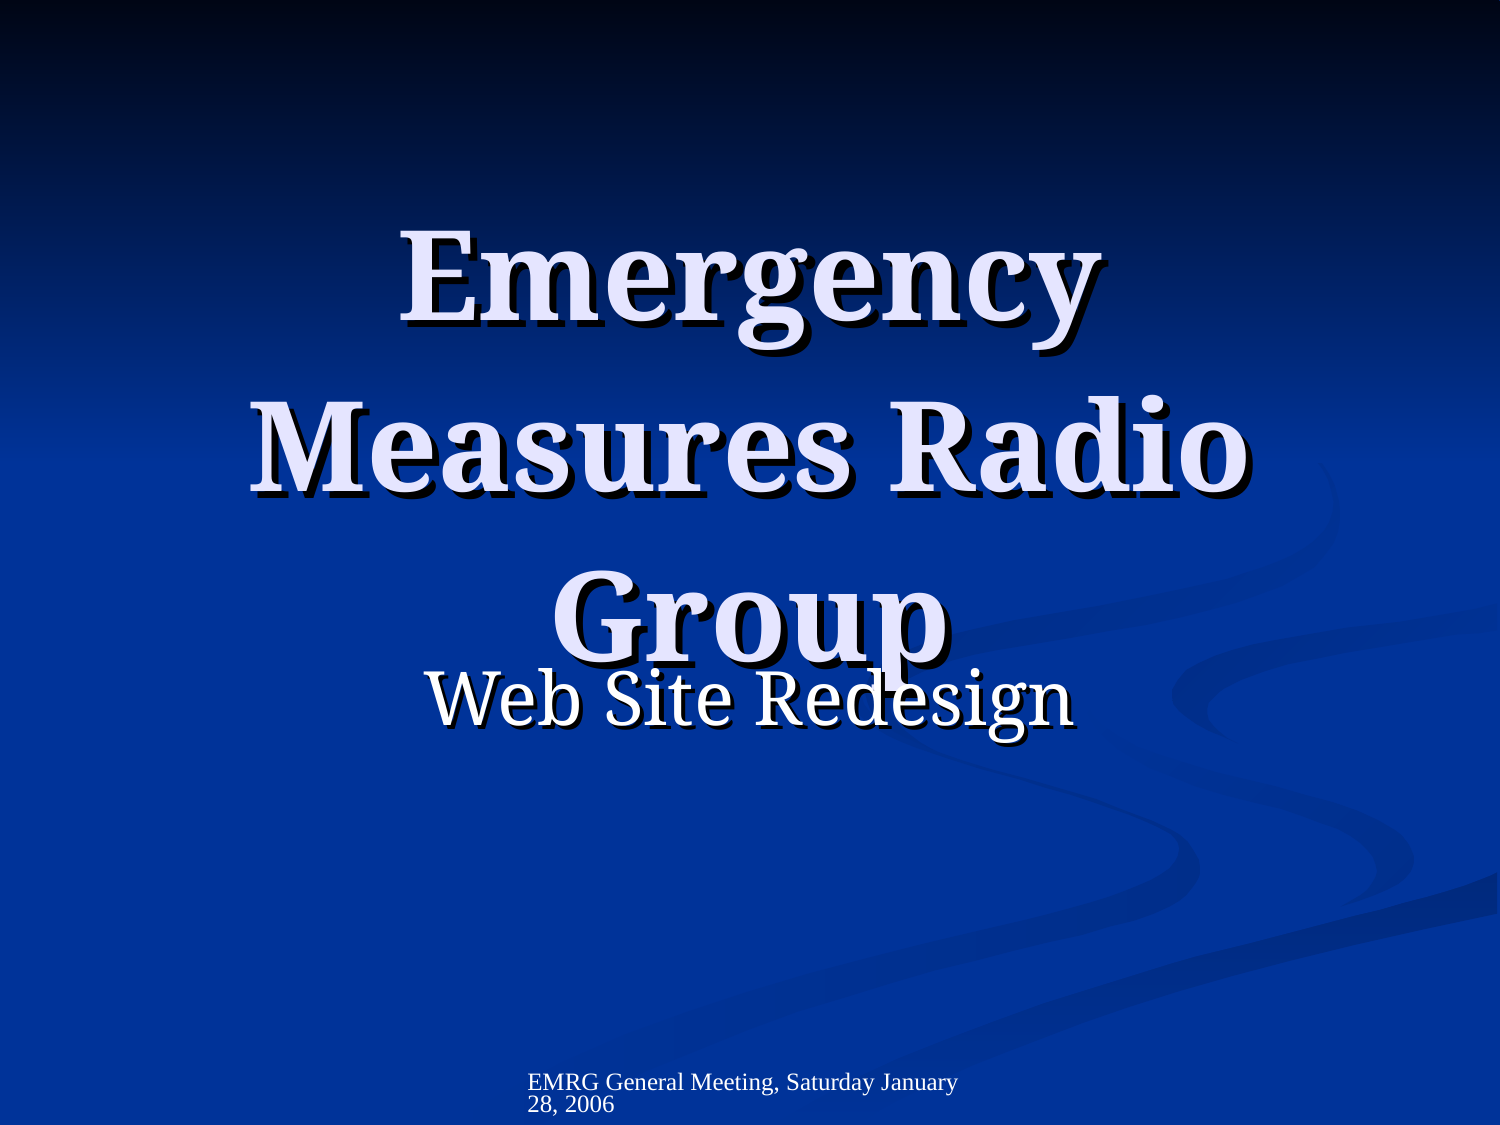

# Emergency Measures Radio Group
Web Site Redesign
EMRG General Meeting, Saturday January 28, 2006